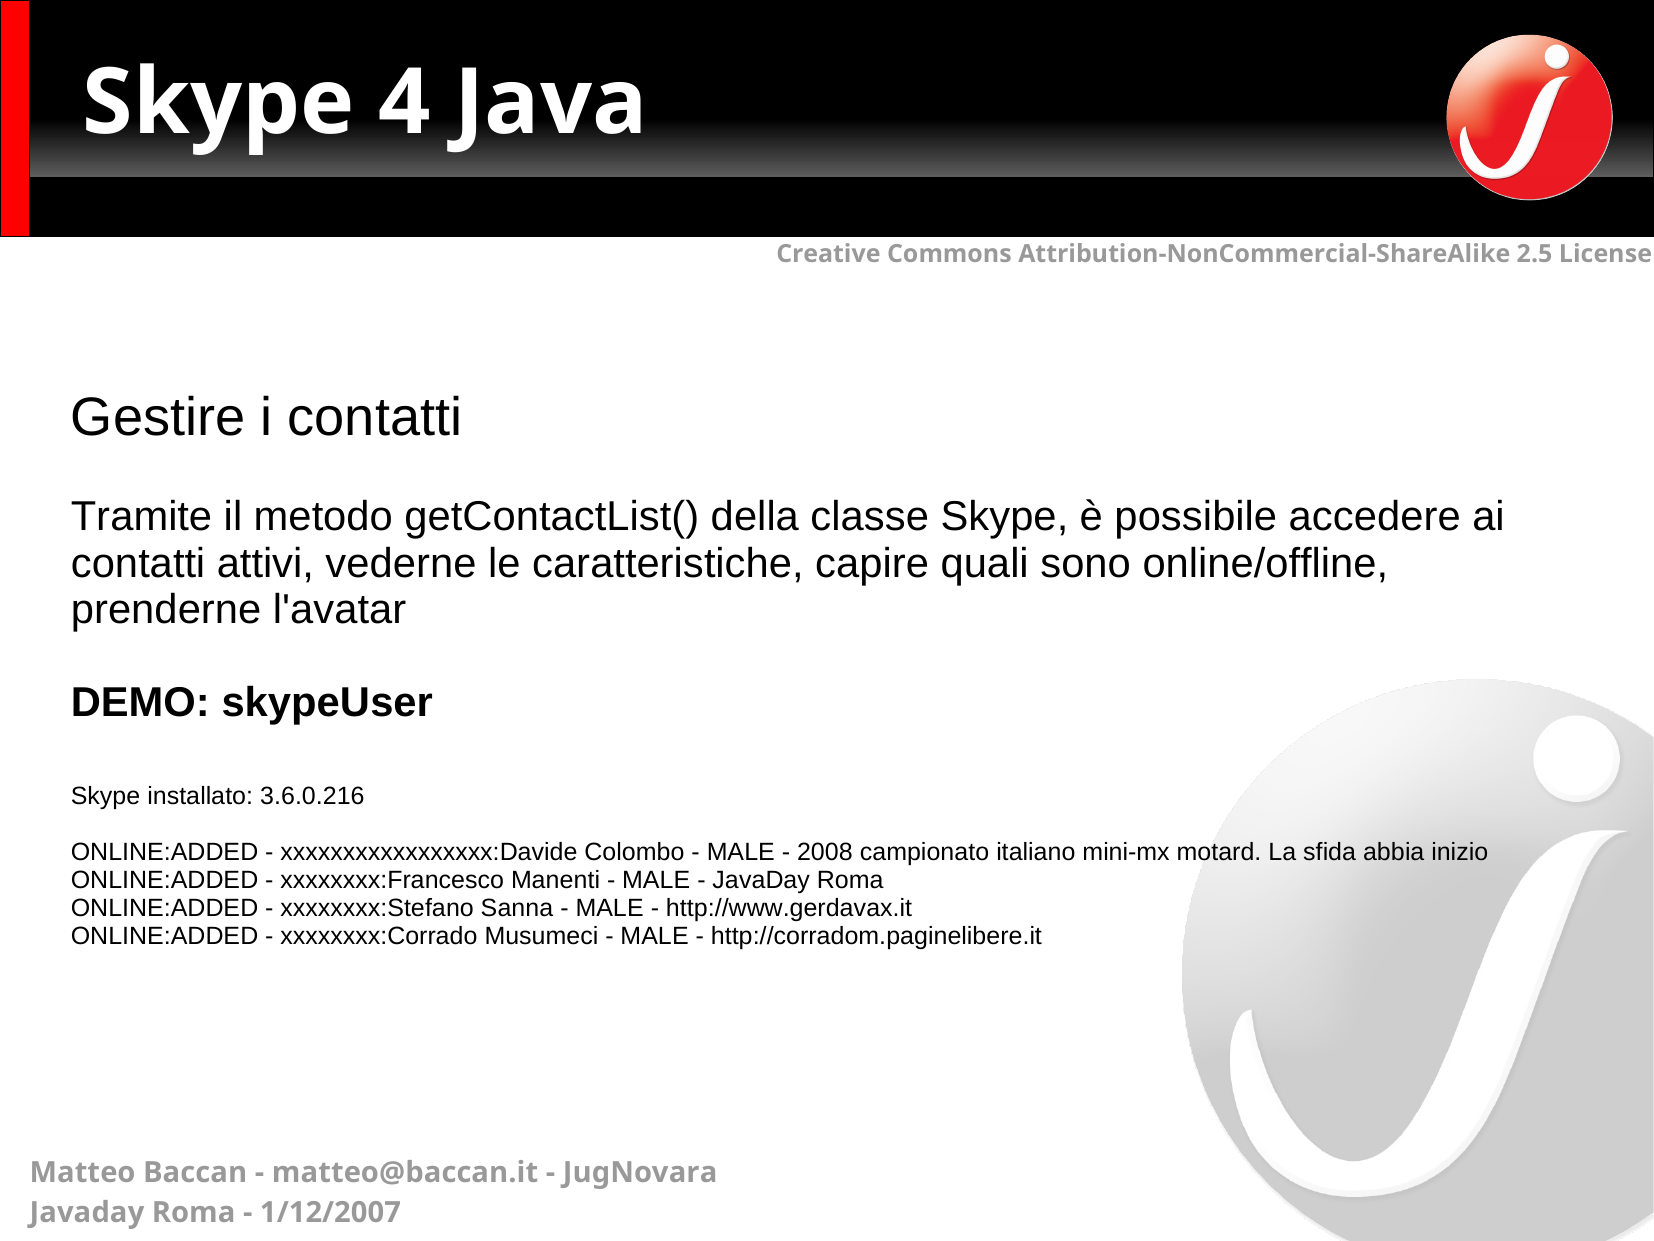

# Skype 4 Java
Gestire i contatti
Tramite il metodo getContactList() della classe Skype, è possibile accedere ai contatti attivi, vederne le caratteristiche, capire quali sono online/offline, prenderne l'avatar
DEMO: skypeUser
Skype installato: 3.6.0.216
ONLINE:ADDED - xxxxxxxxxxxxxxxxx:Davide Colombo - MALE - 2008 campionato italiano mini-mx motard. La sfida abbia inizio
ONLINE:ADDED - xxxxxxxx:Francesco Manenti - MALE - JavaDay Roma
ONLINE:ADDED - xxxxxxxx:Stefano Sanna - MALE - http://www.gerdavax.it
ONLINE:ADDED - xxxxxxxx:Corrado Musumeci - MALE - http://corradom.paginelibere.it